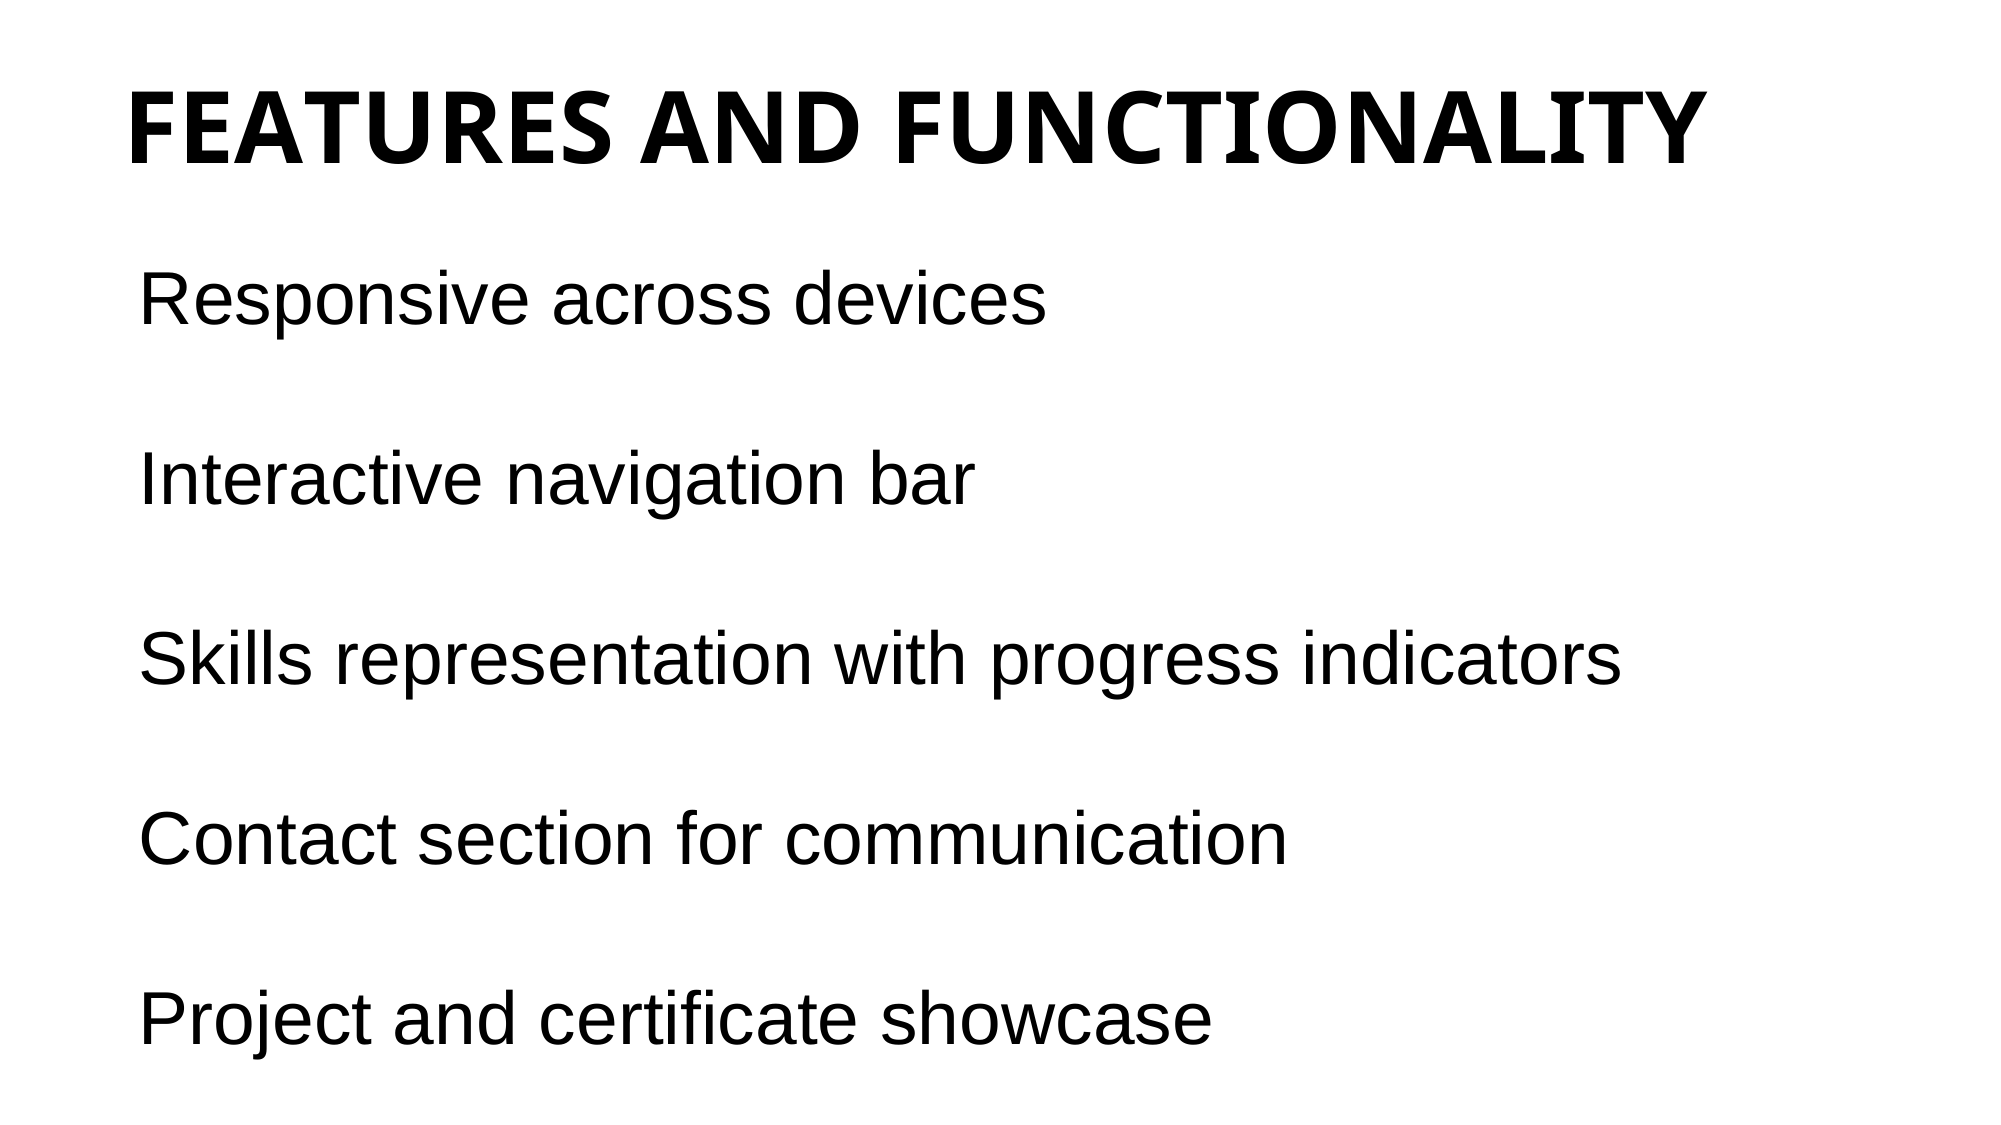

# FEATURES AND FUNCTIONALITY
Responsive across devices
Interactive navigation bar
Skills representation with progress indicators
Contact section for communication
Project and certificate showcase